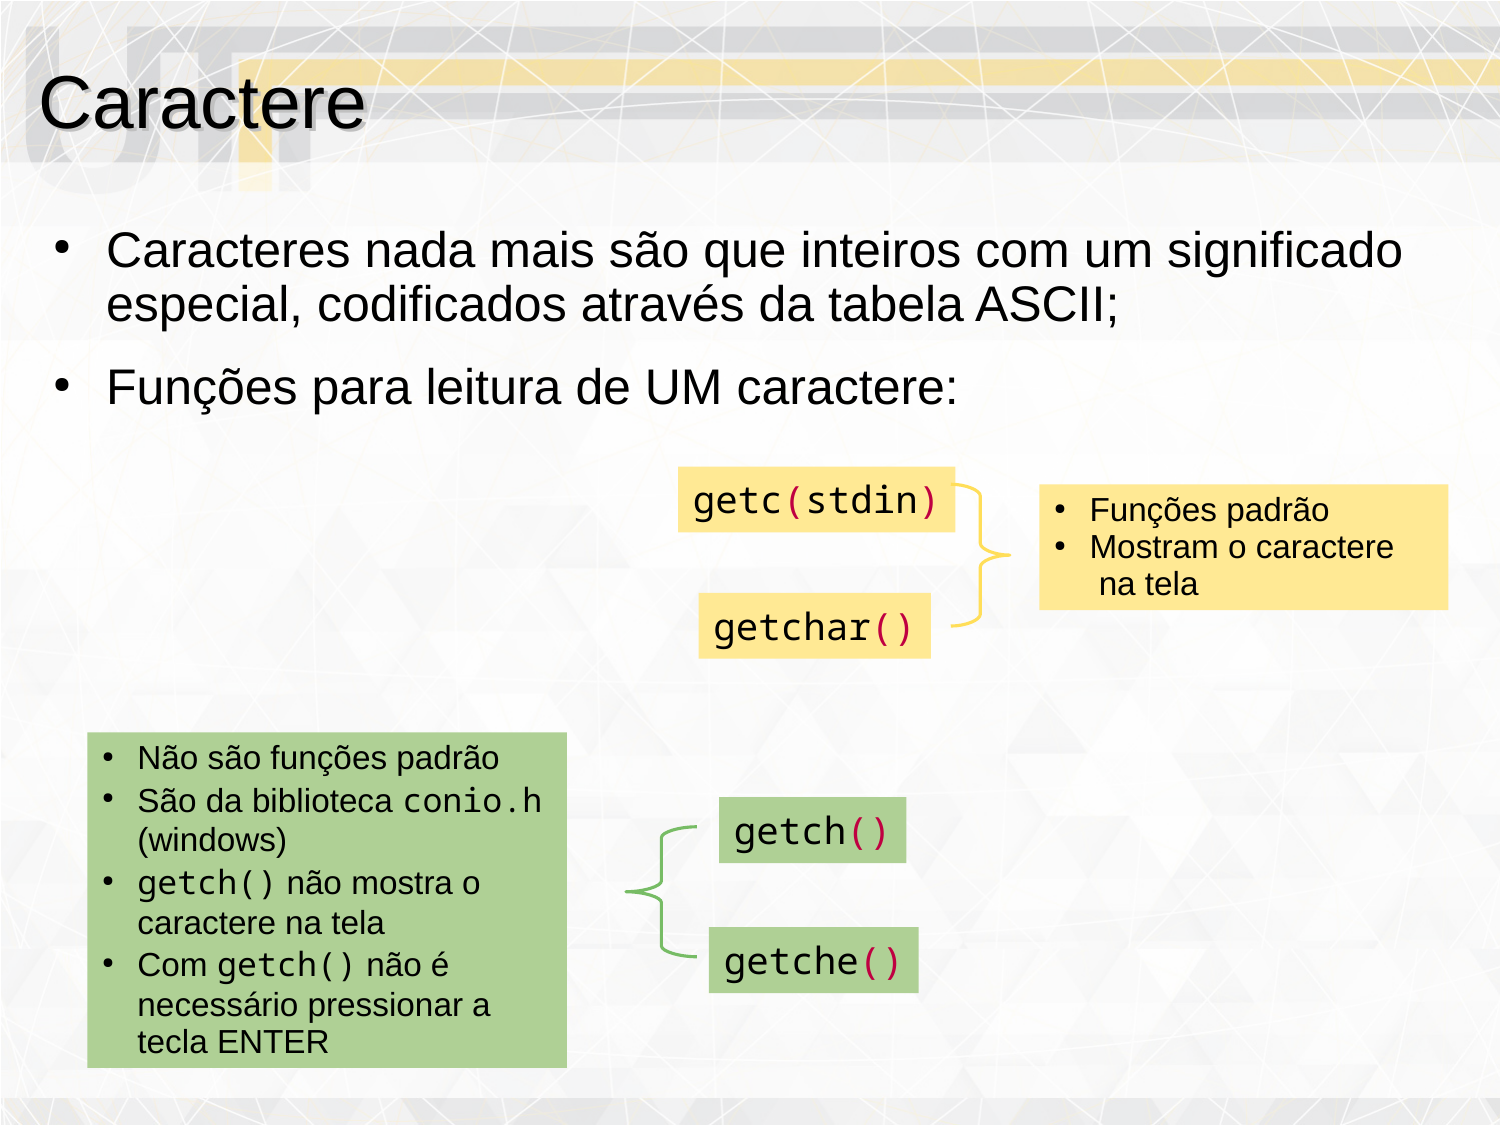

Caractere
# Caracteres nada mais são que inteiros com um significado especial, codificados através da tabela ASCII;
Funções para leitura de UM caractere:
getc(stdin)
Funções padrão
Mostram o caractere
 na tela
getchar()
Não são funções padrão
São da biblioteca conio.h (windows)
getch() não mostra o caractere na tela
Com getch() não é necessário pressionar a tecla ENTER
getch()
getche()